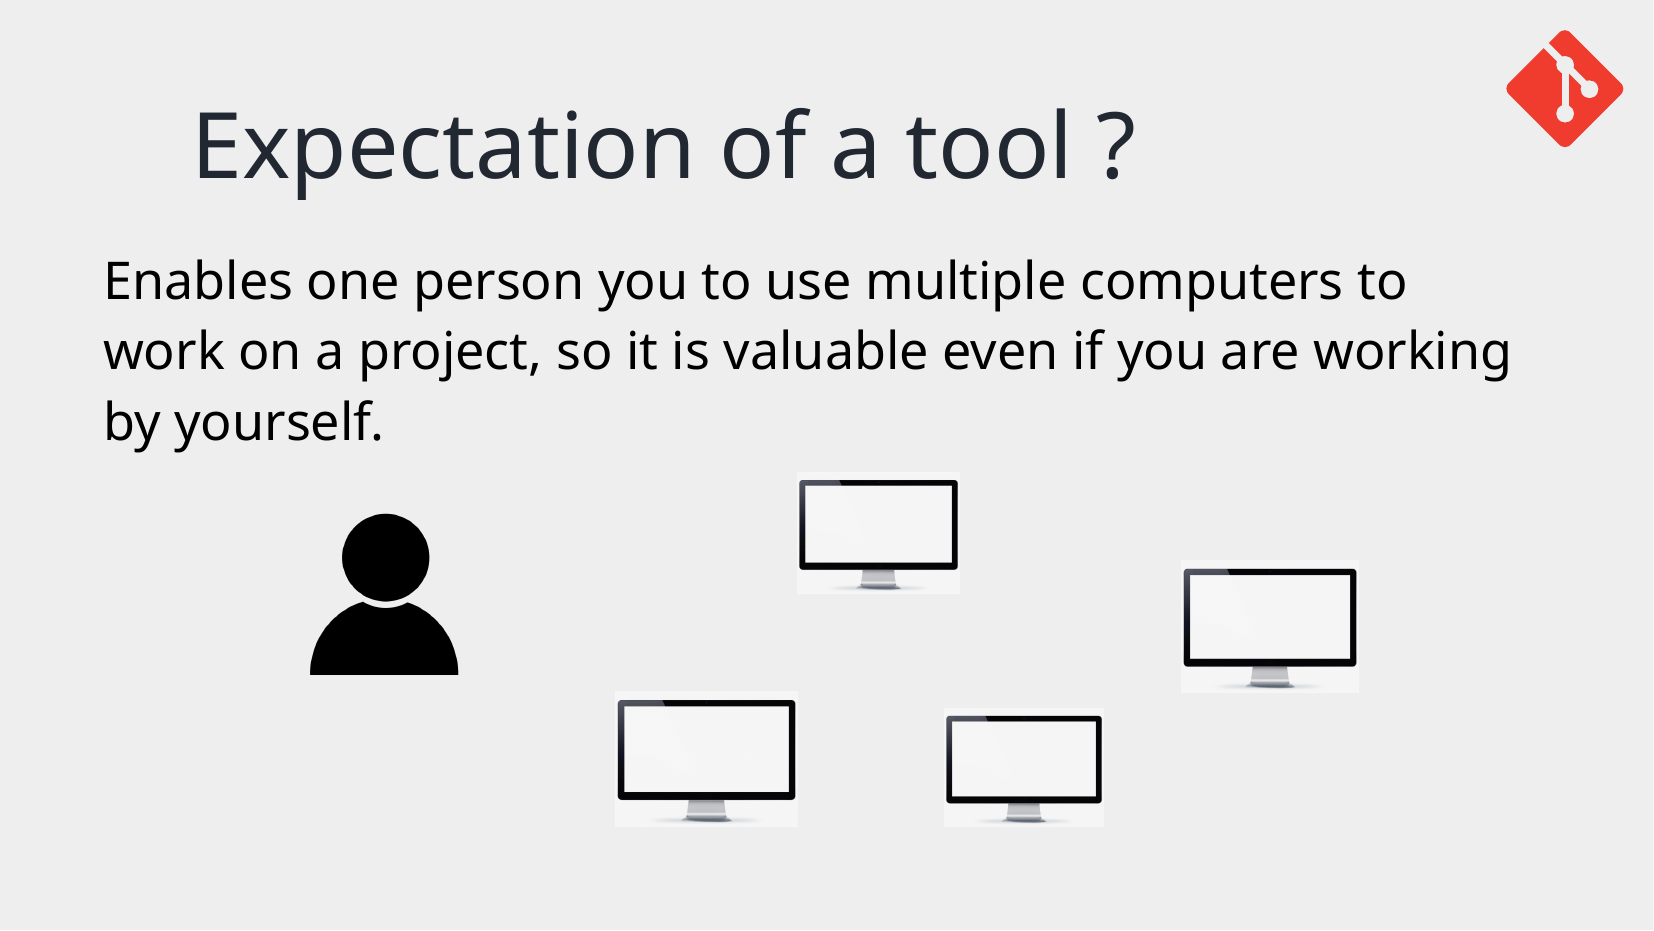

# Expectation of a tool ?
Enables one person you to use multiple computers to work on a project, so it is valuable even if you are working by yourself.